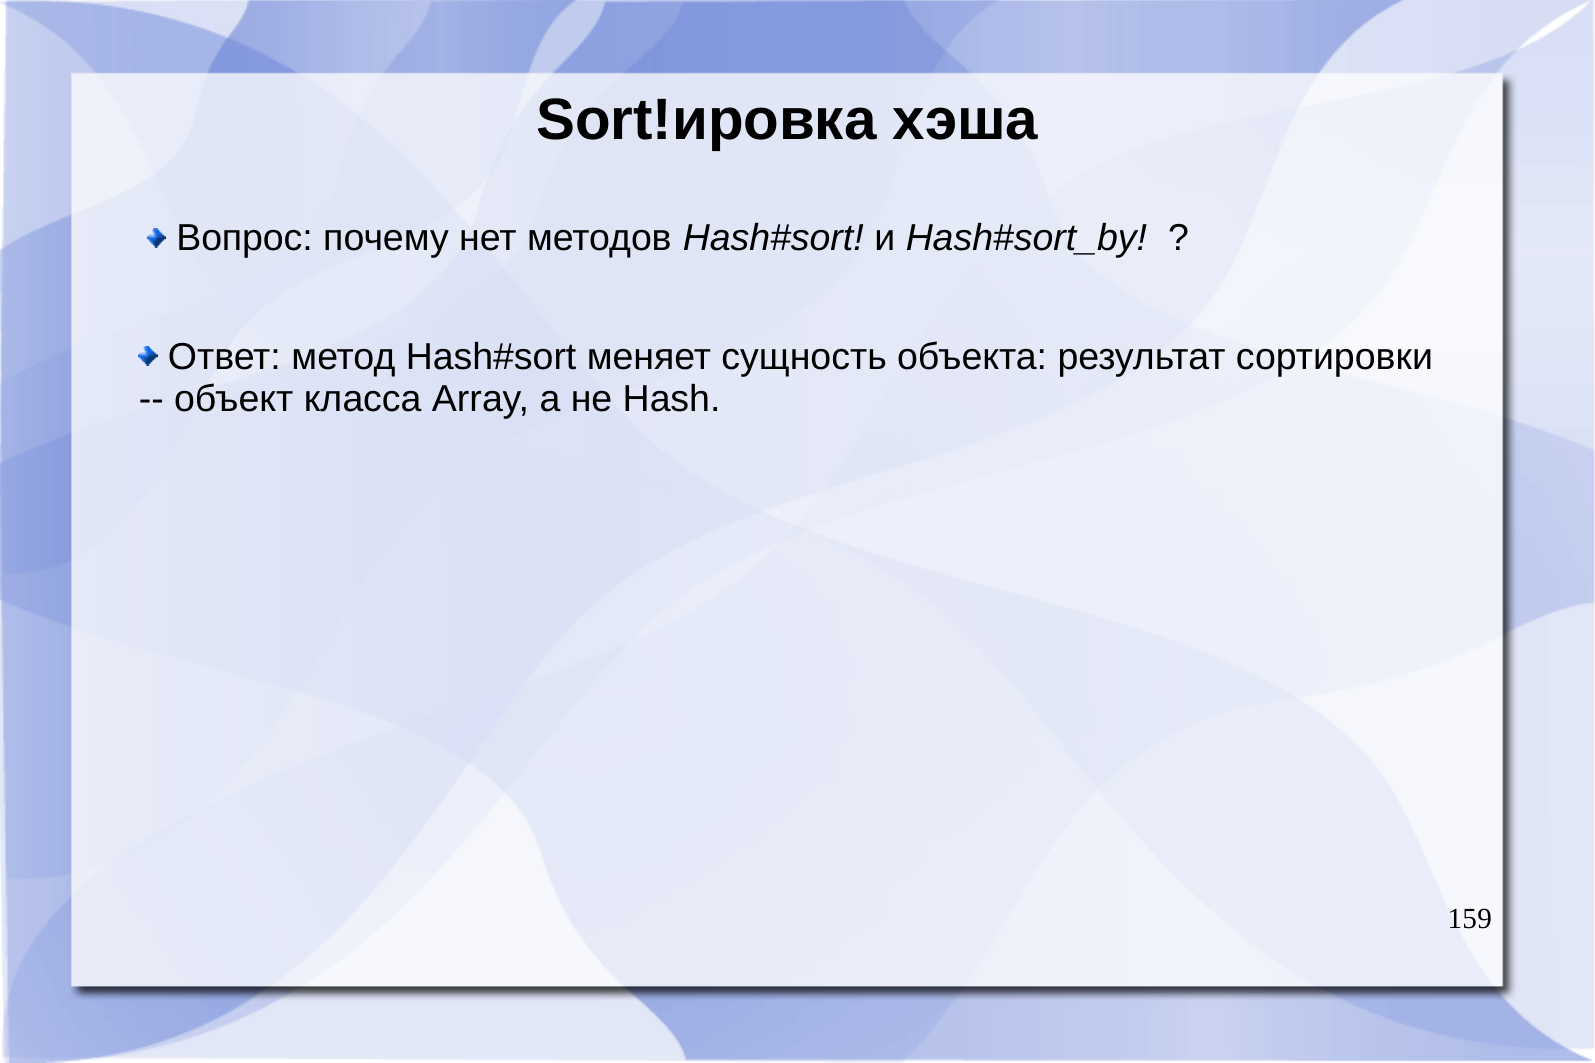

# Sort!ировка хэша
 Вопрос: почему нет методов Hash#sort! и Hash#sort_by! ?
 Ответ: метод Hash#sort меняет сущность объекта: результат сортировки -- объект класса Array, а не Hash.
159